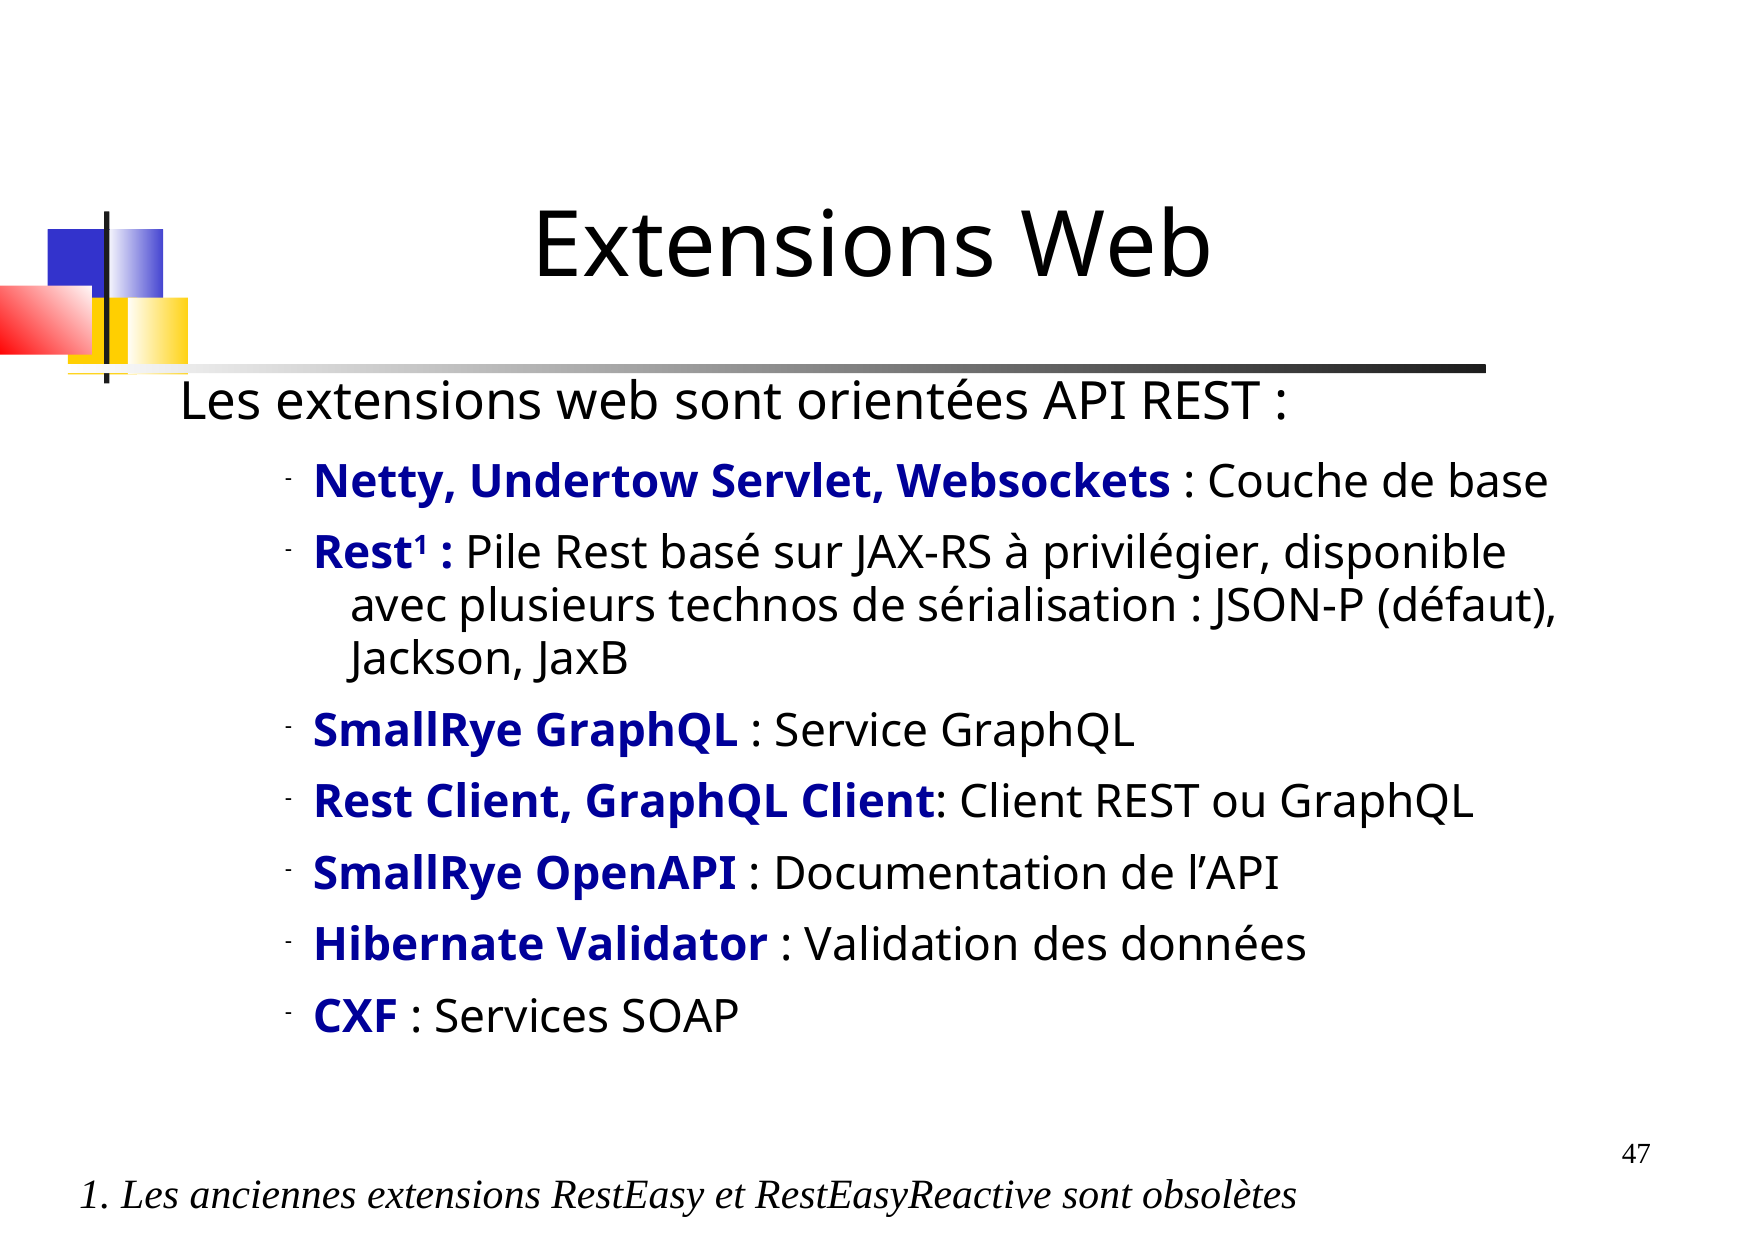

# Extensions Web
Les extensions web sont orientées API REST :
Netty, Undertow Servlet, Websockets : Couche de base
Rest1 : Pile Rest basé sur JAX-RS à privilégier, disponible avec plusieurs technos de sérialisation : JSON-P (défaut), Jackson, JaxB
SmallRye GraphQL : Service GraphQL
Rest Client, GraphQL Client: Client REST ou GraphQL
SmallRye OpenAPI : Documentation de l’API
Hibernate Validator : Validation des données
CXF : Services SOAP
1. Les anciennes extensions RestEasy et RestEasyReactive sont obsolètes